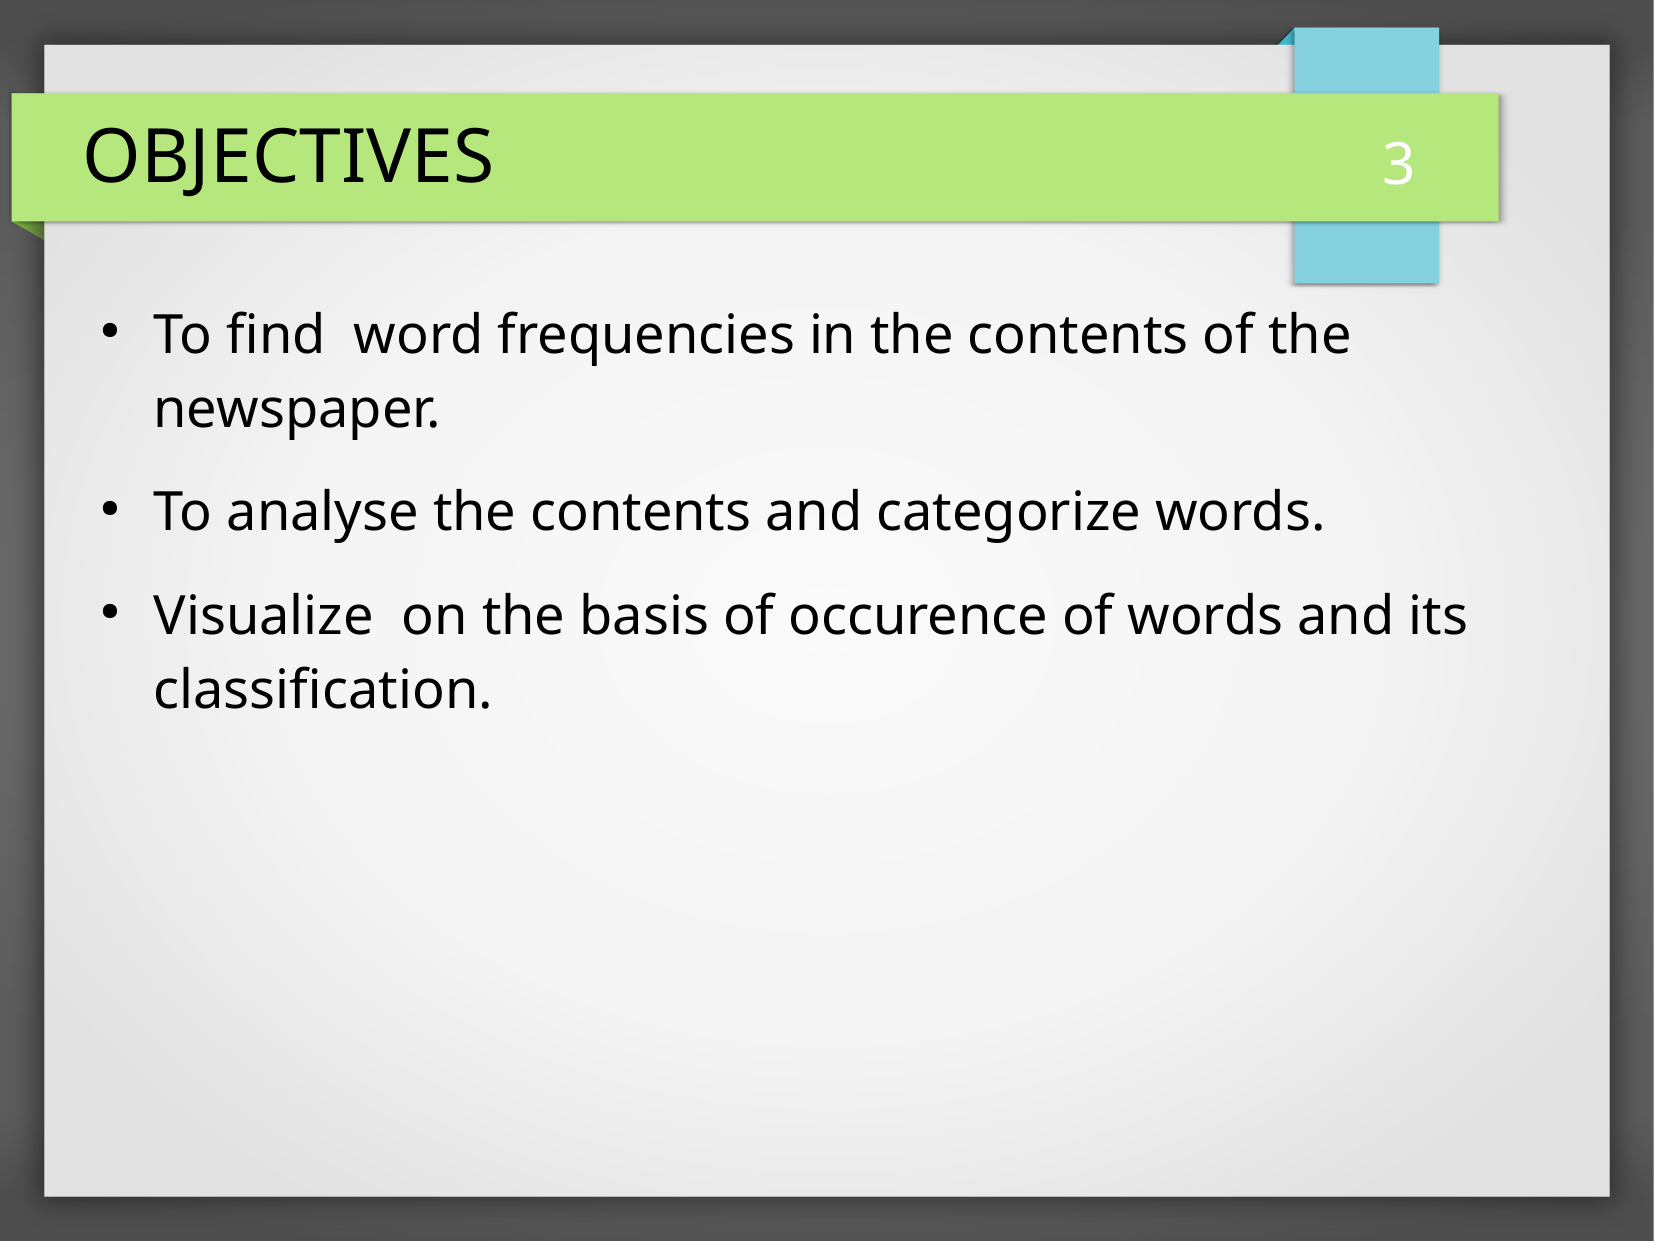

# OBJECTIVES
To find word frequencies in the contents of the newspaper.
To analyse the contents and categorize words.
Visualize on the basis of occurence of words and its classification.